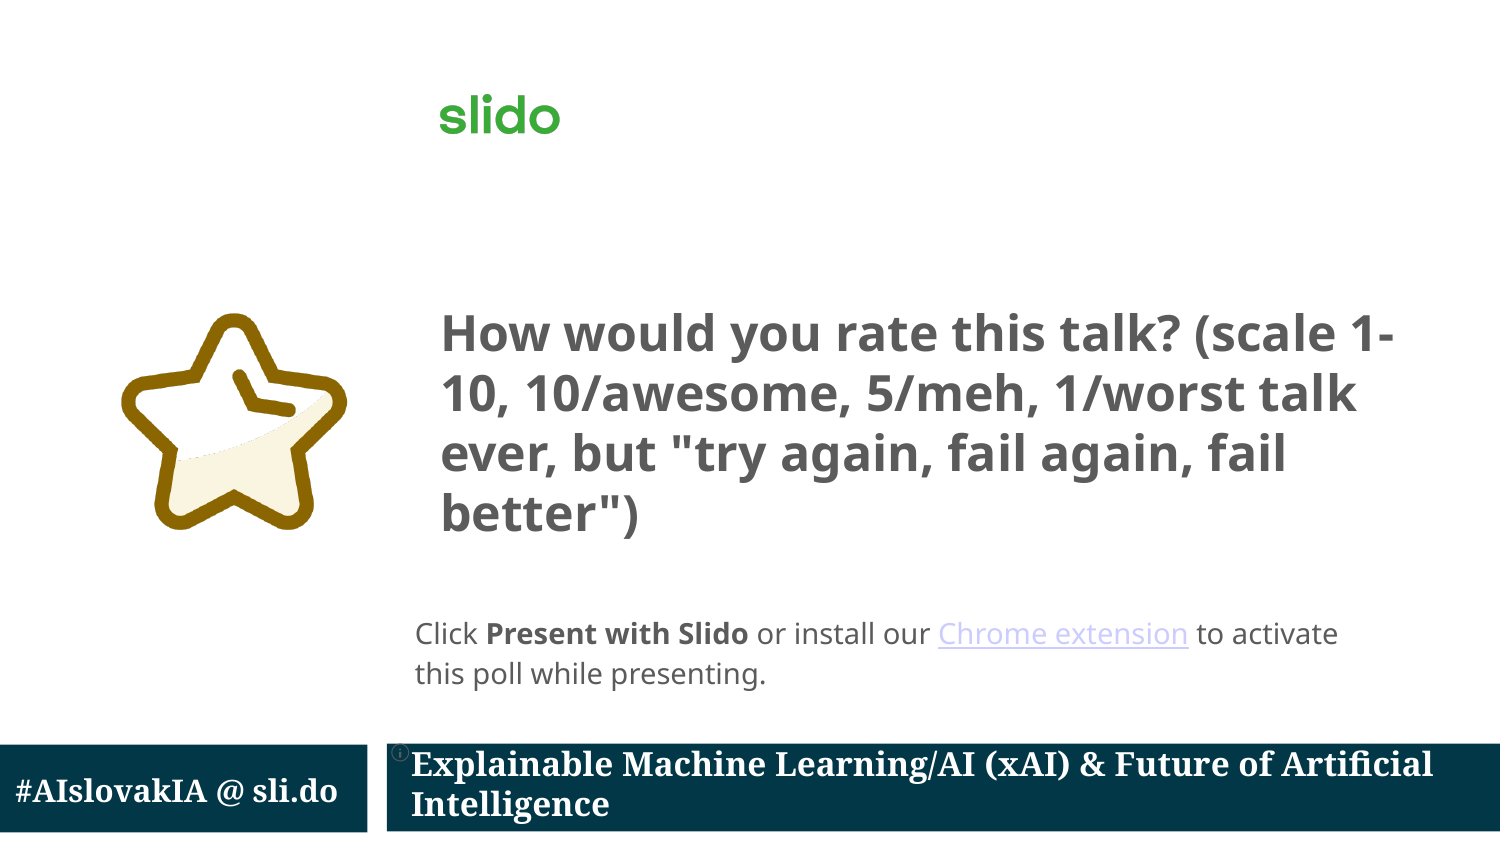

How would you rate this talk? (scale 1-10, 10/awesome, 5/meh, 1/worst talk ever, but "try again, fail again, fail better")
Click Present with Slido or install our Chrome extension to activate this poll while presenting.
ⓘ
Explainable Machine Learning/AI (xAI) & Future of Artificial Intelligence
#AIslovakIA @ sli.do